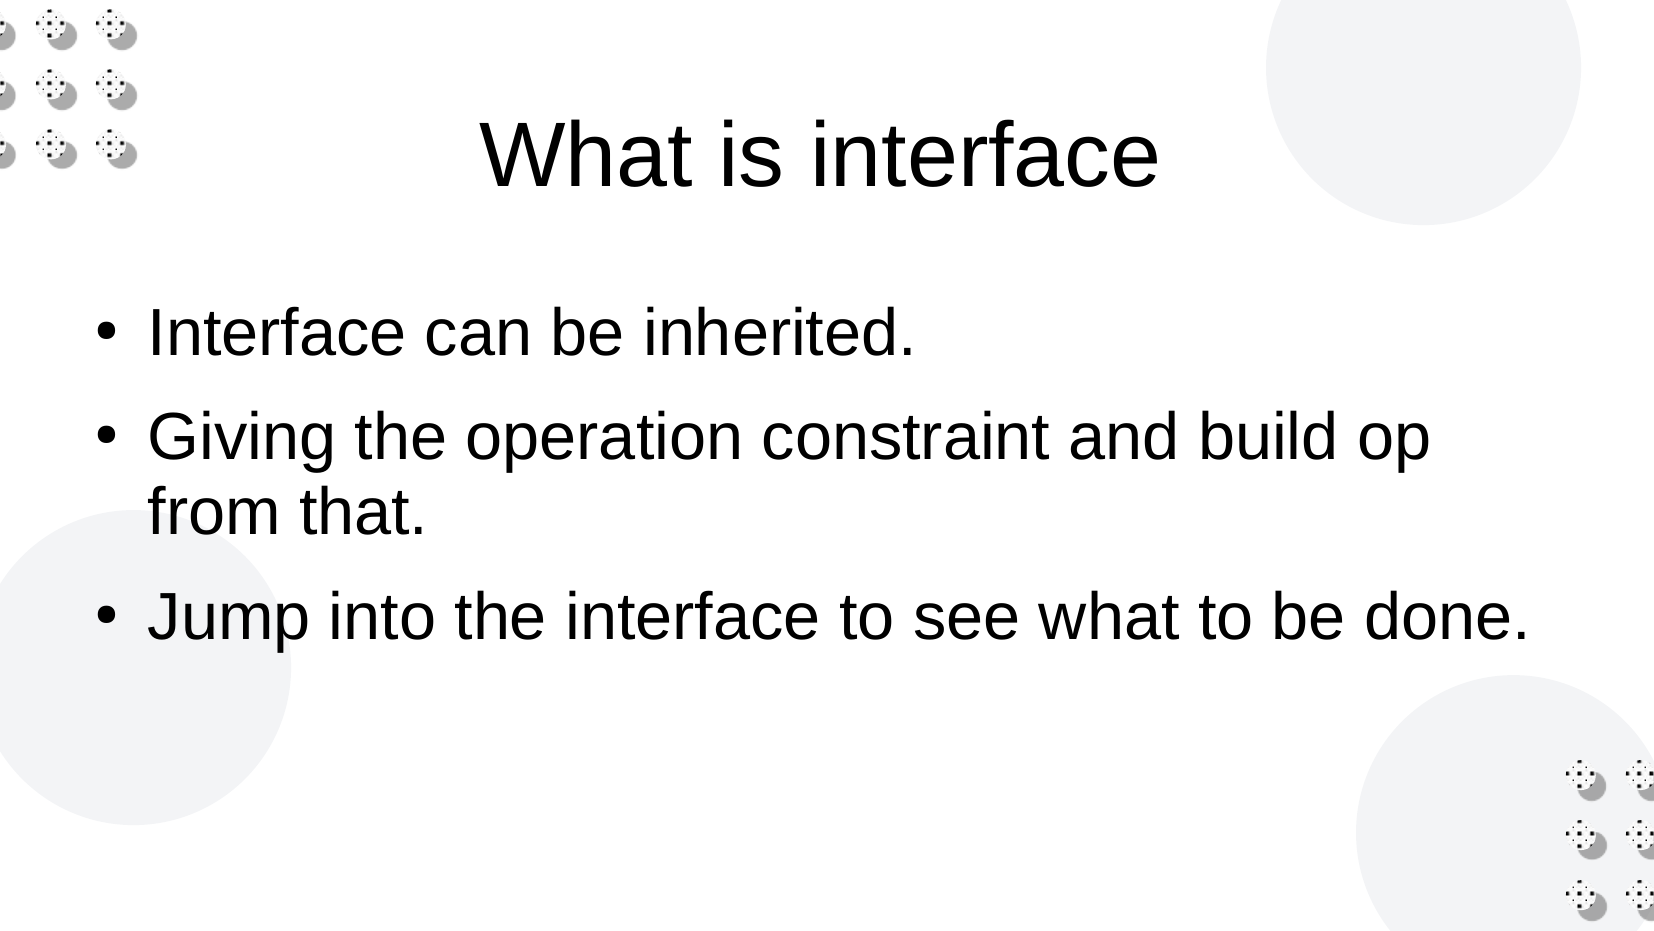

# What is interface
Interface can be inherited.
Giving the operation constraint and build op from that.
Jump into the interface to see what to be done.